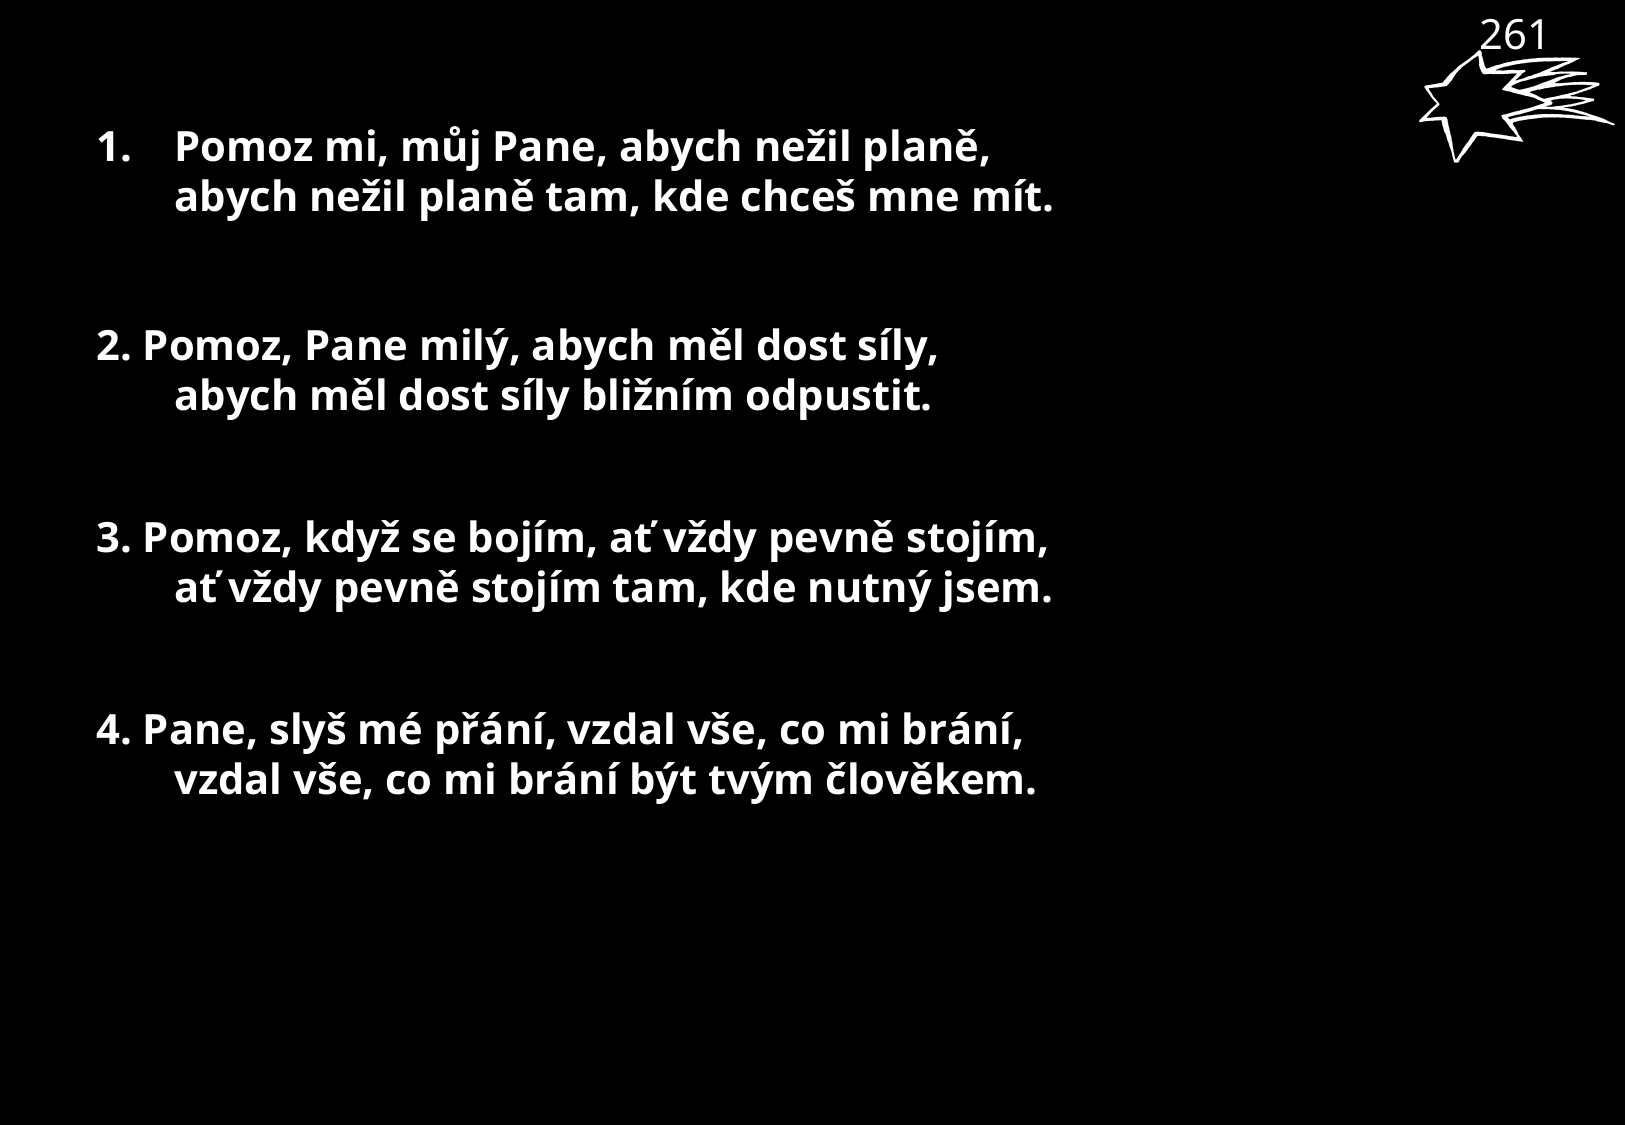

261
# Pomoz mi, můj Pane, abych nežil planě, abych nežil planě tam, kde chceš mne mít.
2. Pomoz, Pane milý, abych měl dost síly,
abych měl dost síly bližním odpustit.
3. Pomoz, když se bojím, ať vždy pevně stojím,
ať vždy pevně stojím tam, kde nutný jsem.
4. Pane, slyš mé přání, vzdal vše, co mi brání,
vzdal vše, co mi brání být tvým člověkem.